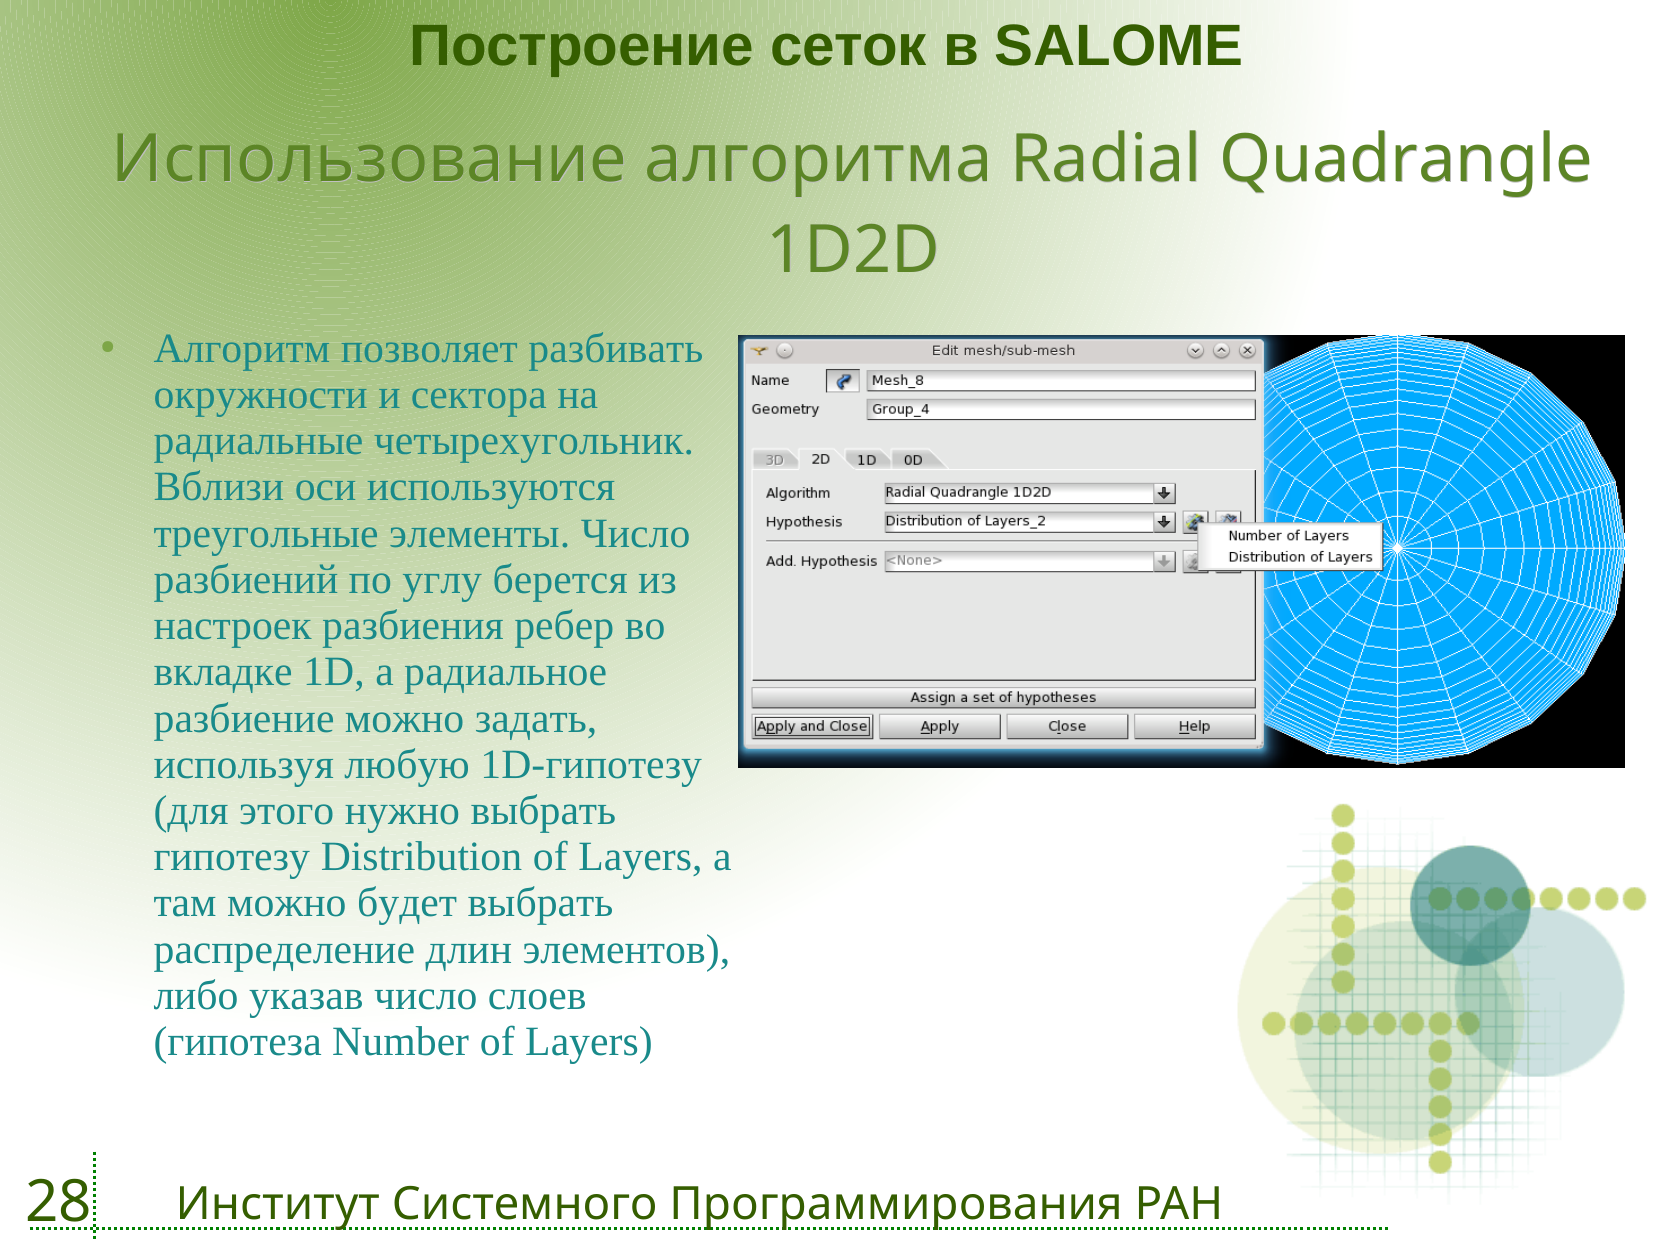

# Использование алгоритма Radial Quadrangle 1D2D
Алгоритм позволяет разбивать окружности и сектора на радиальные четырехугольник. Вблизи оси используются треугольные элементы. Число разбиений по углу берется из настроек разбиения ребер во вкладке 1D, а радиальное разбиение можно задать, используя любую 1D-гипотезу (для этого нужно выбрать гипотезу Distribution of Layers, а там можно будет выбрать распределение длин элементов), либо указав число слоев (гипотеза Number of Layers)